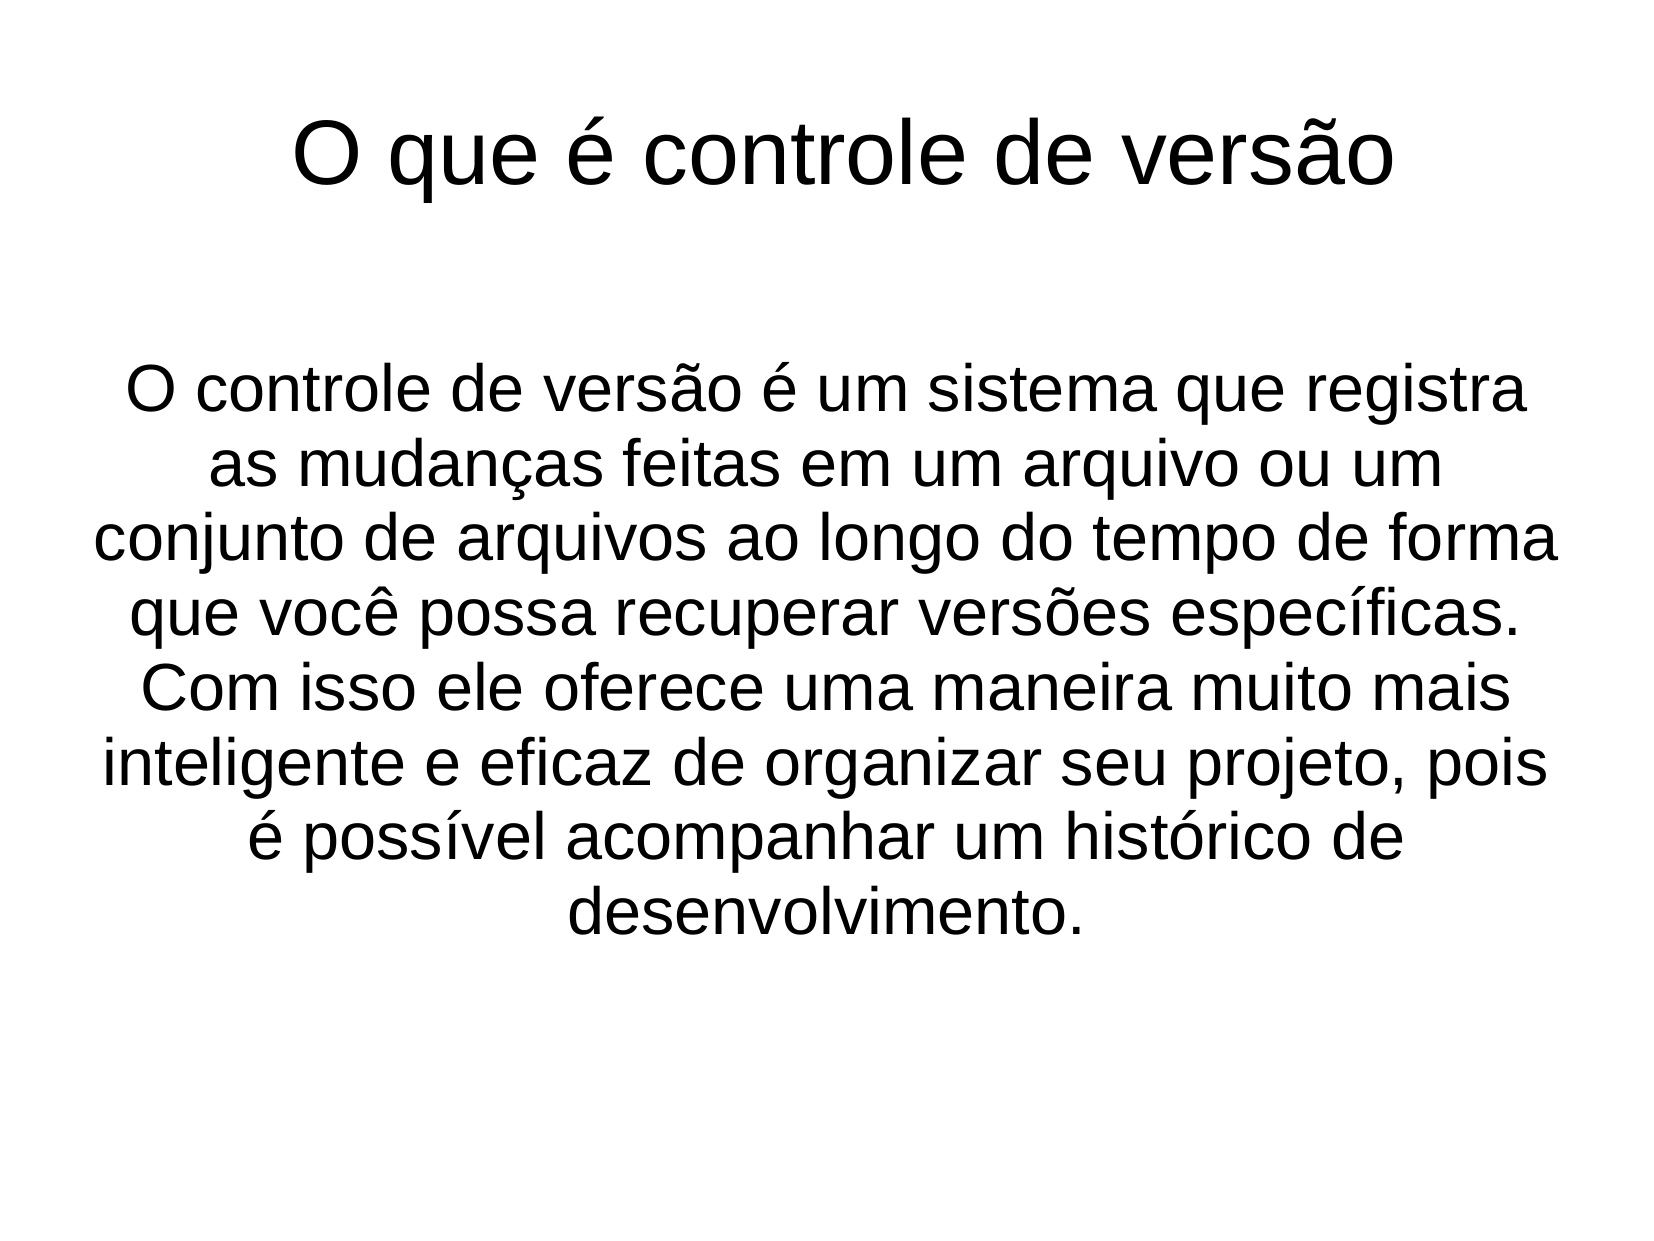

# O que é controle de versão
O controle de versão é um sistema que registra as mudanças feitas em um arquivo ou um conjunto de arquivos ao longo do tempo de forma que você possa recuperar versões específicas. Com isso ele oferece uma maneira muito mais inteligente e eficaz de organizar seu projeto, pois é possível acompanhar um histórico de desenvolvimento.